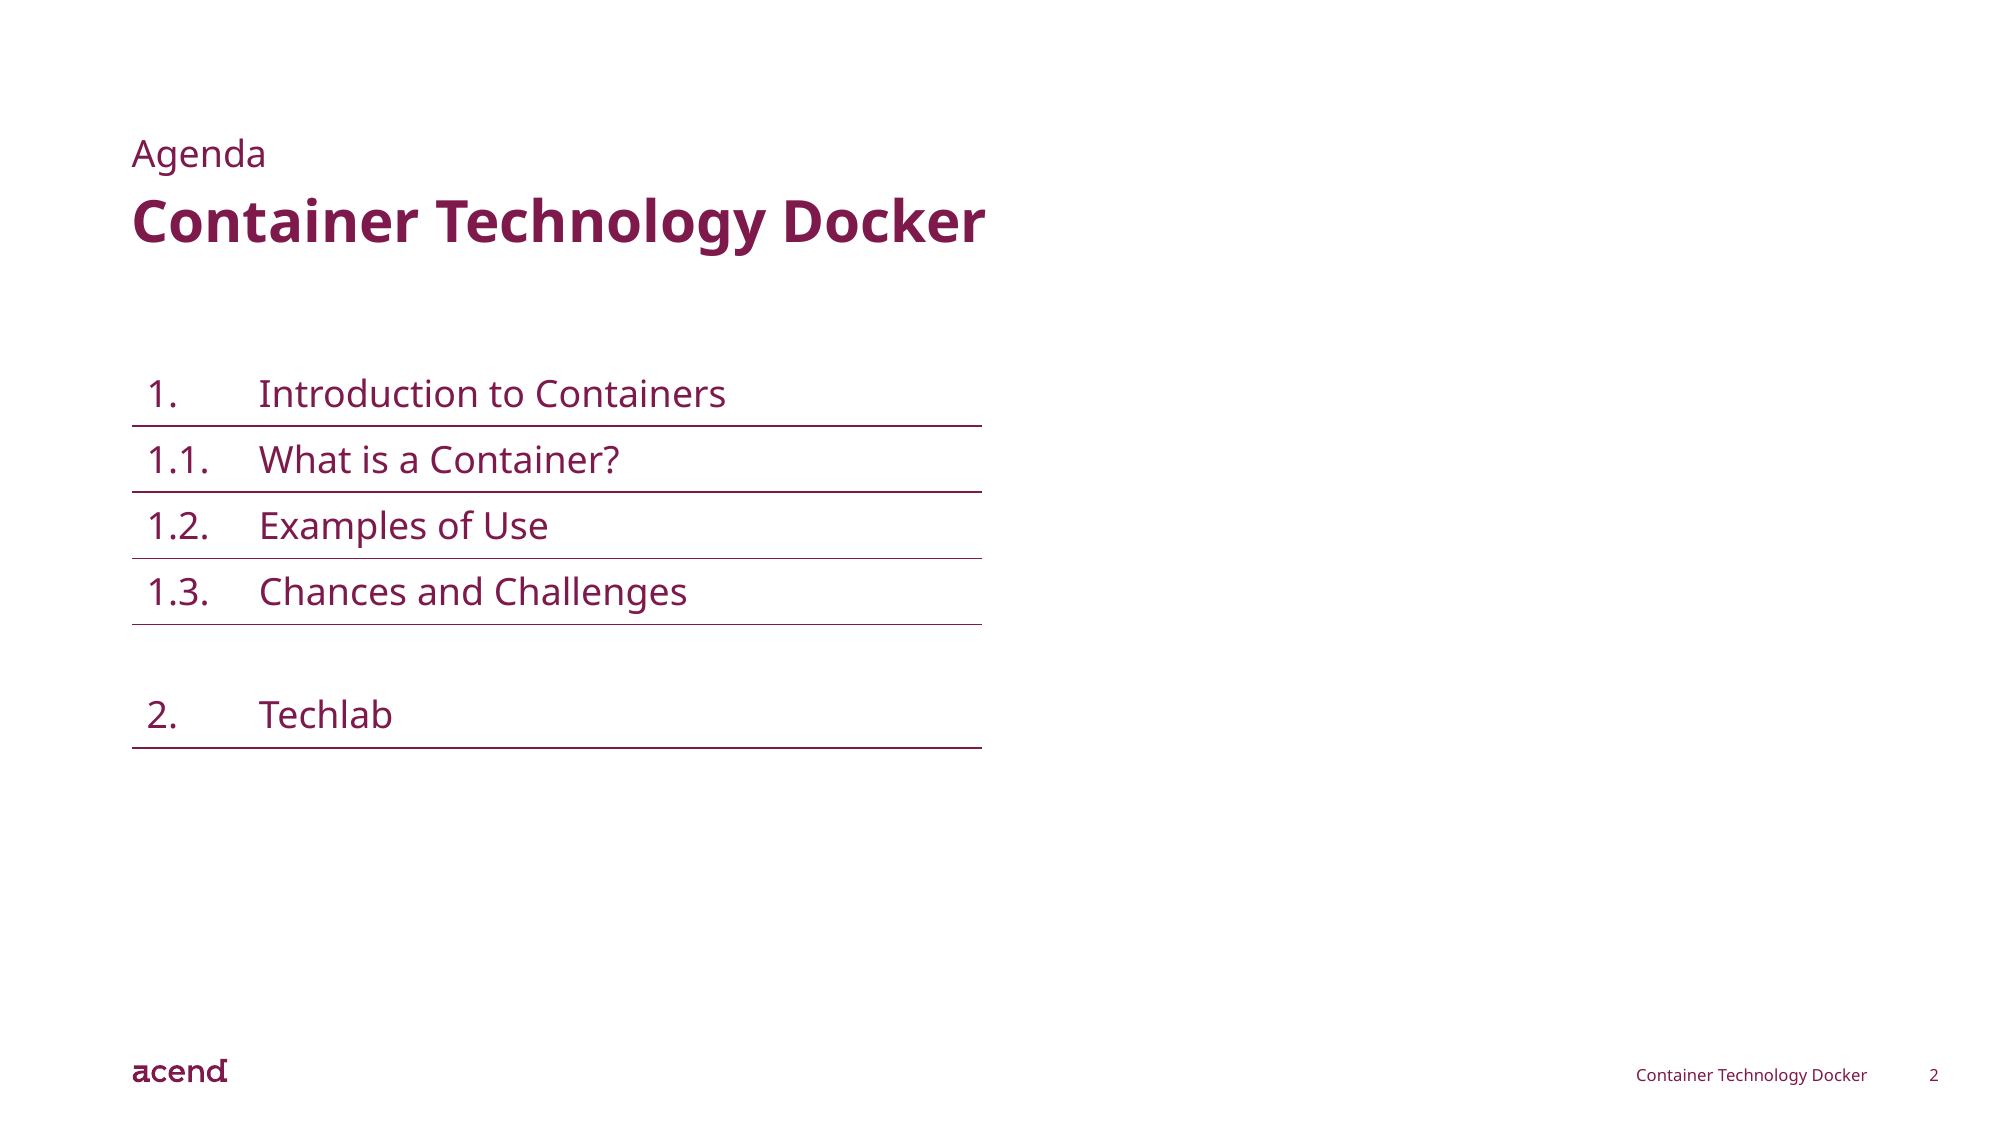

# Agenda
Container Technology Docker
| 1. | Introduction to Containers |
| --- | --- |
| 1.1. | What is a Container? |
| 1.2. | Examples of Use |
| 1.3. | Chances and Challenges |
| | |
| 2. | Techlab |
Container Technology Docker
2